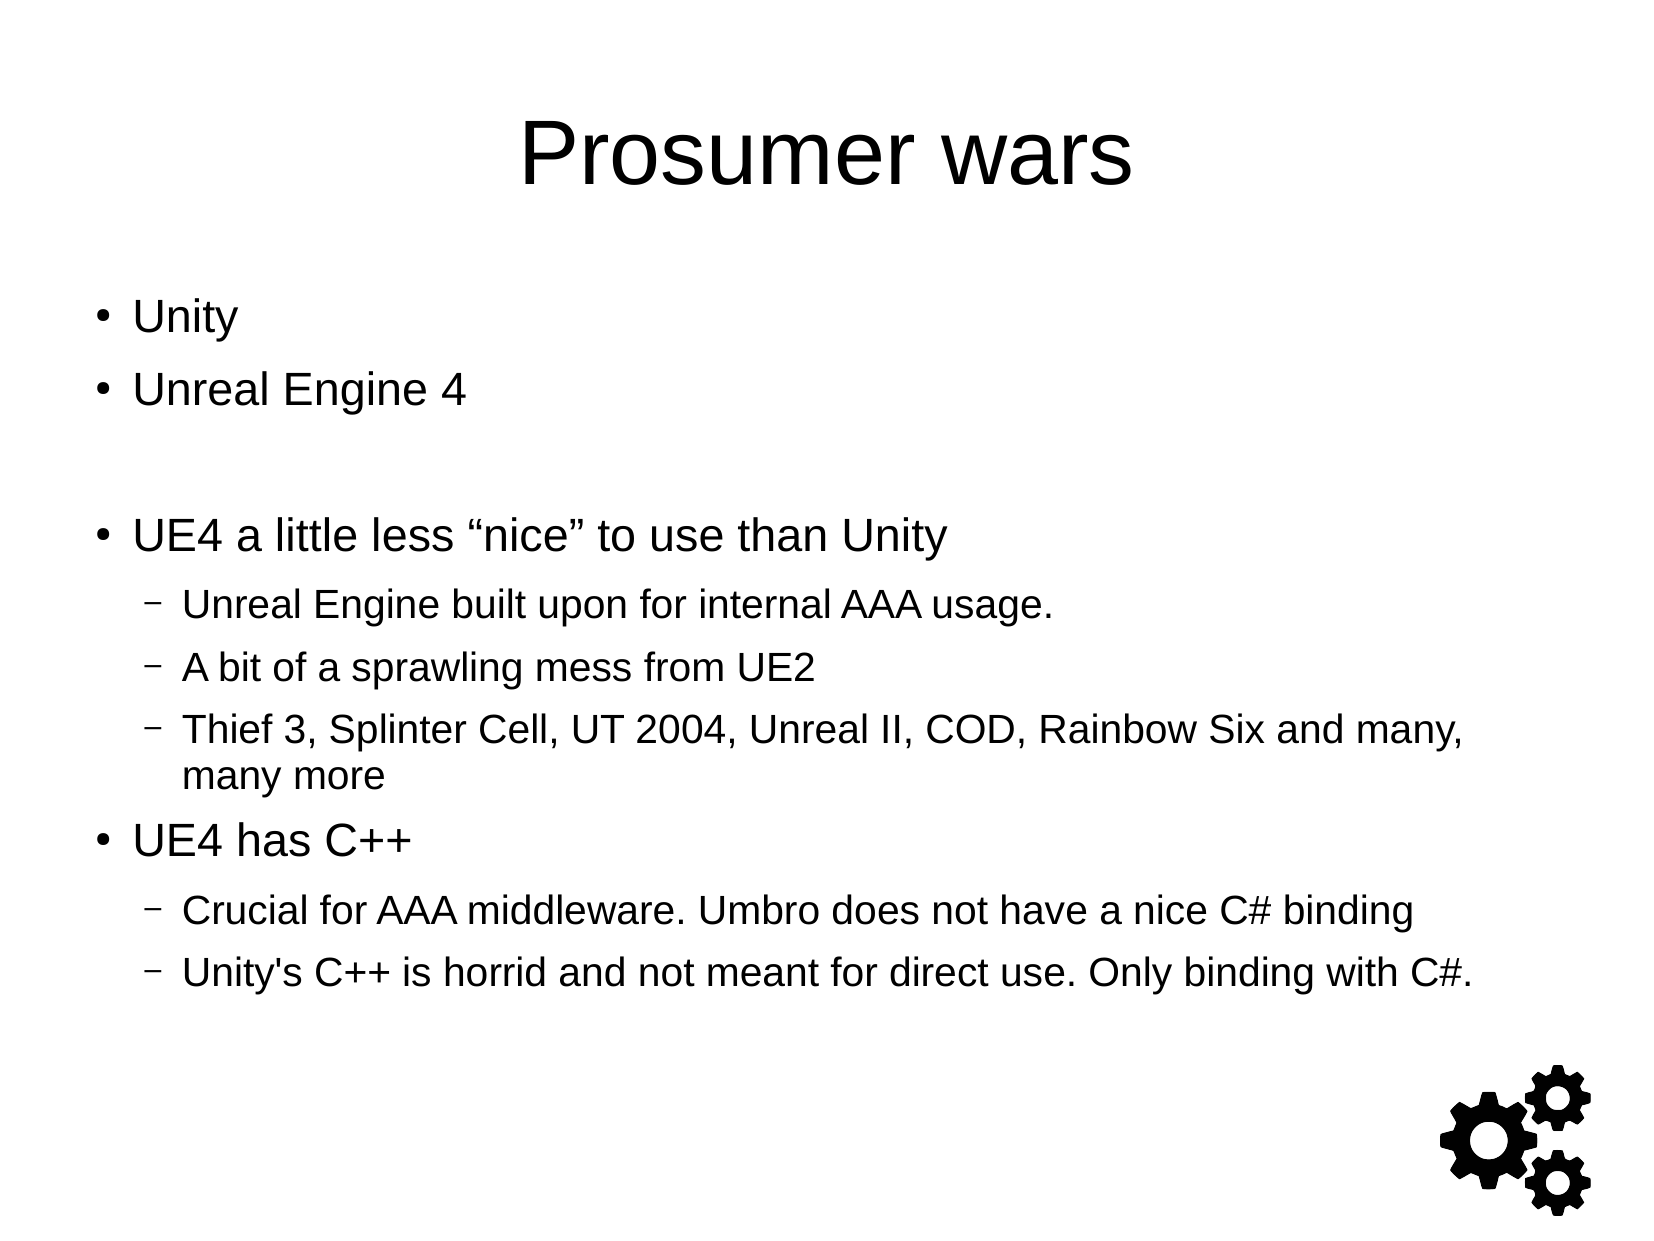

# Prosumer wars
Unity
Unreal Engine 4
UE4 a little less “nice” to use than Unity
Unreal Engine built upon for internal AAA usage.
A bit of a sprawling mess from UE2
Thief 3, Splinter Cell, UT 2004, Unreal II, COD, Rainbow Six and many, many more
UE4 has C++
Crucial for AAA middleware. Umbro does not have a nice C# binding
Unity's C++ is horrid and not meant for direct use. Only binding with C#.